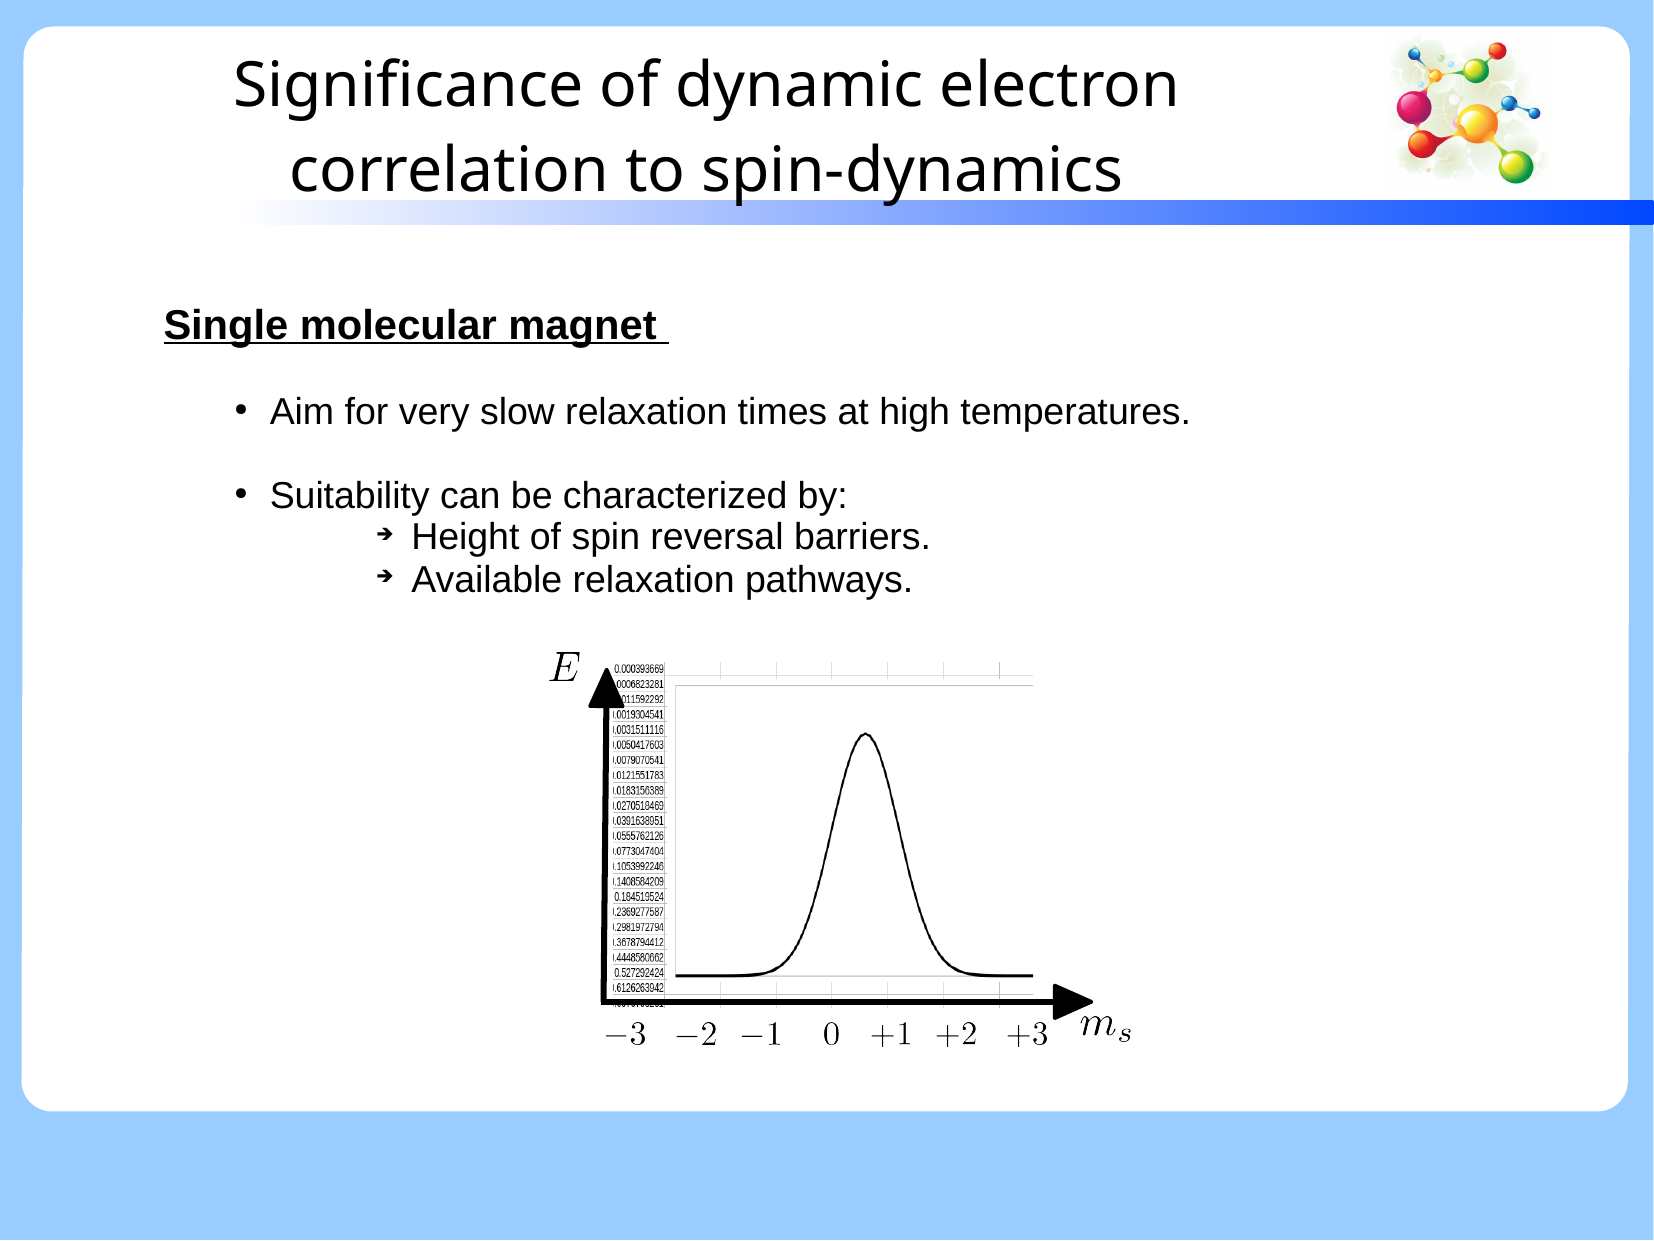

# Significance of dynamic electron correlation to spin-dynamics
Single molecular magnet
Aim for very slow relaxation times at high temperatures.
Suitability can be characterized by:
Height of spin reversal barriers.
Available relaxation pathways.